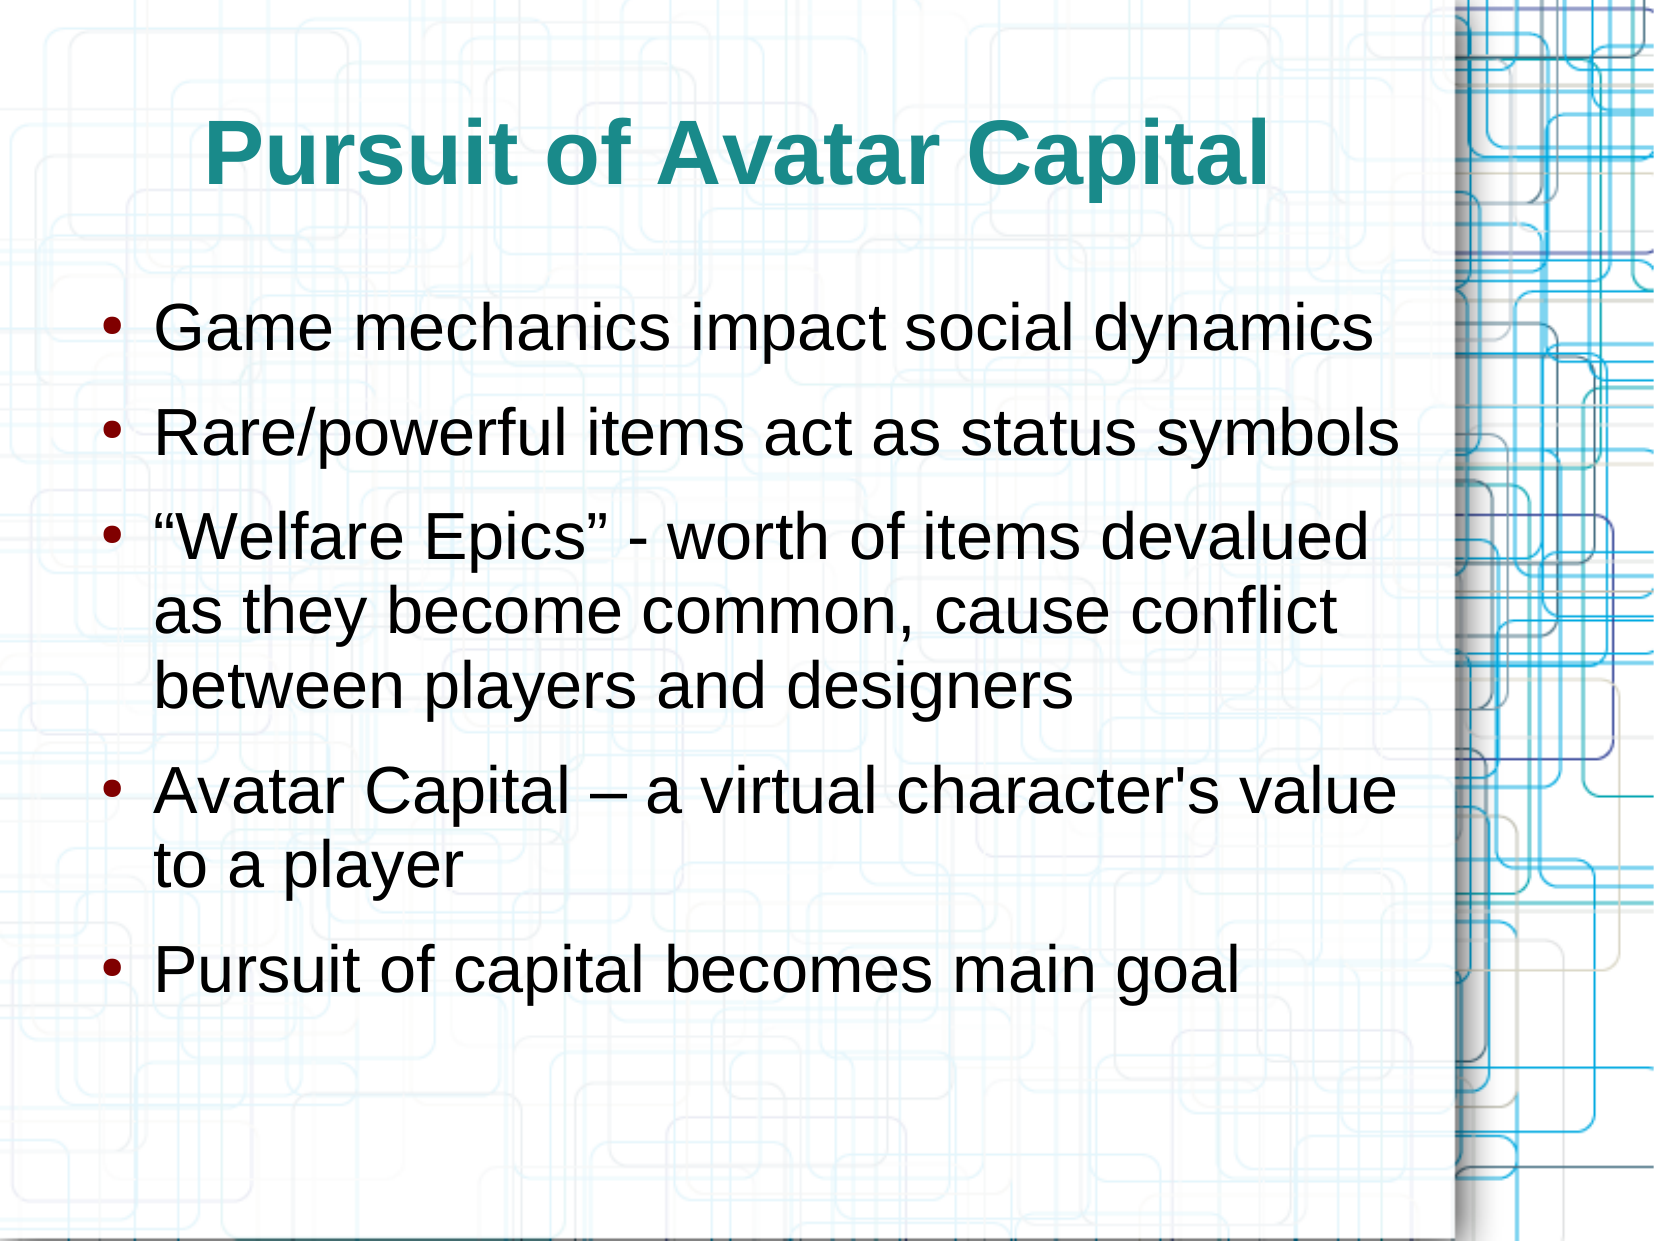

# Pursuit of Avatar Capital
Game mechanics impact social dynamics
Rare/powerful items act as status symbols
“Welfare Epics” - worth of items devalued as they become common, cause conflict between players and designers
Avatar Capital – a virtual character's value to a player
Pursuit of capital becomes main goal